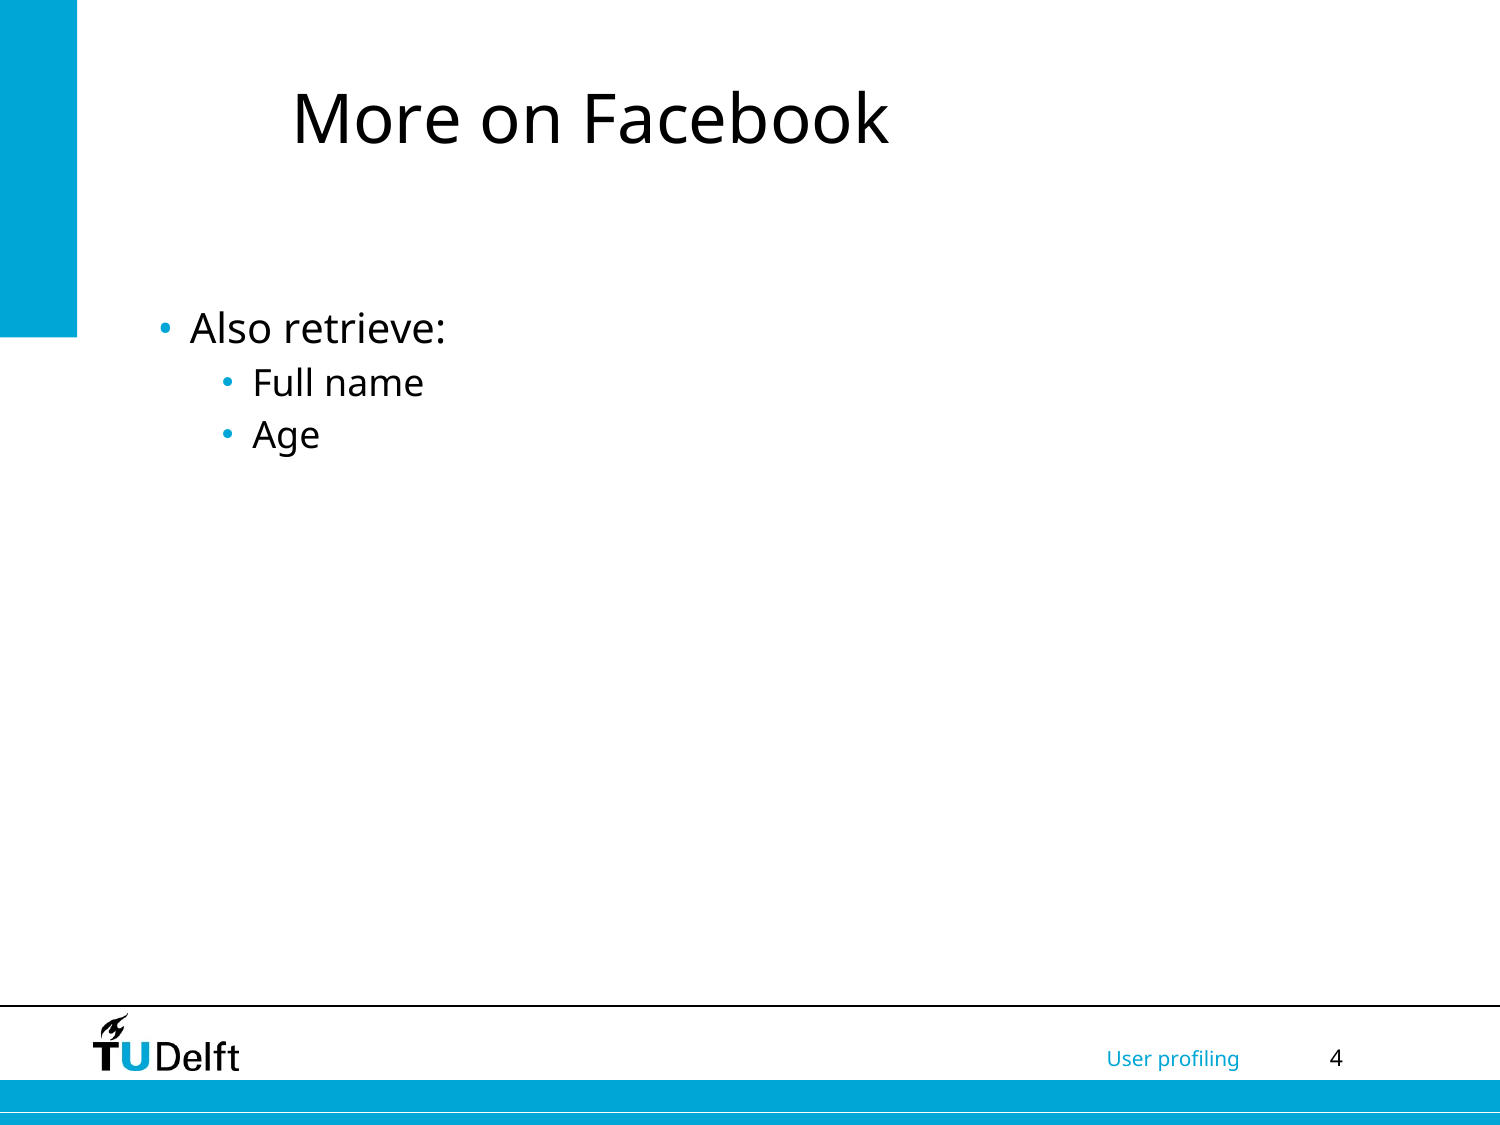

# More on Facebook
Also retrieve:
Full name
Age